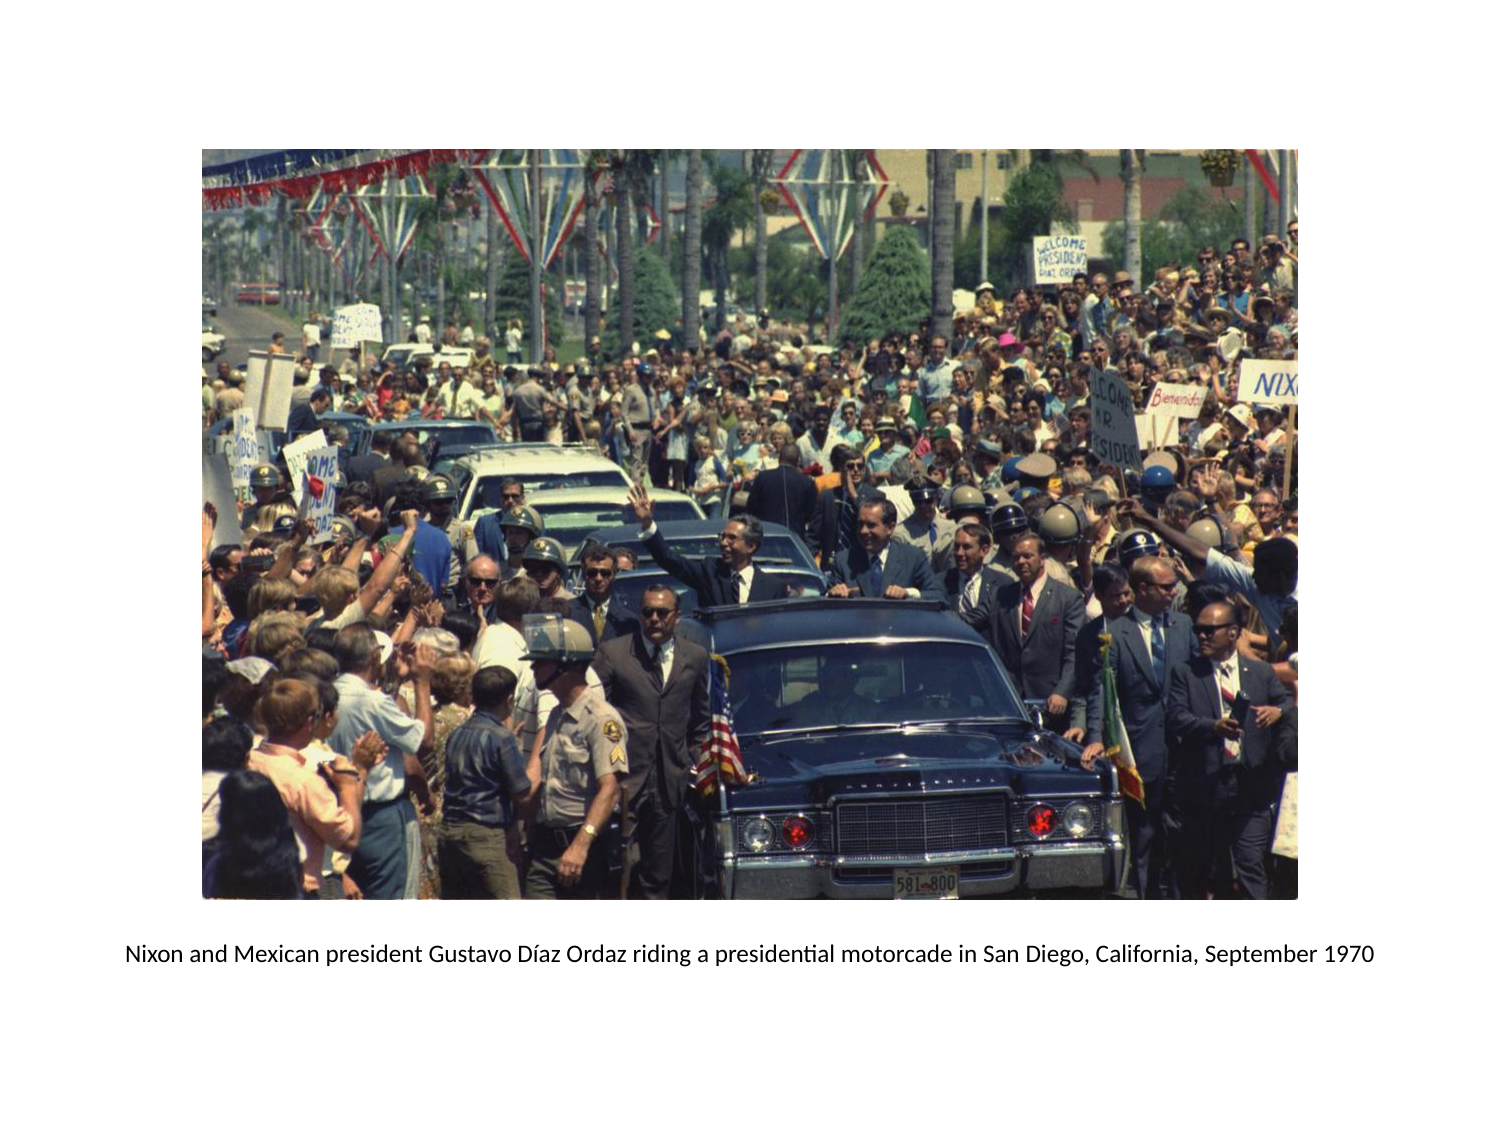

Nixon and Mexican president Gustavo Díaz Ordaz riding a presidential motorcade in San Diego, California, September 1970